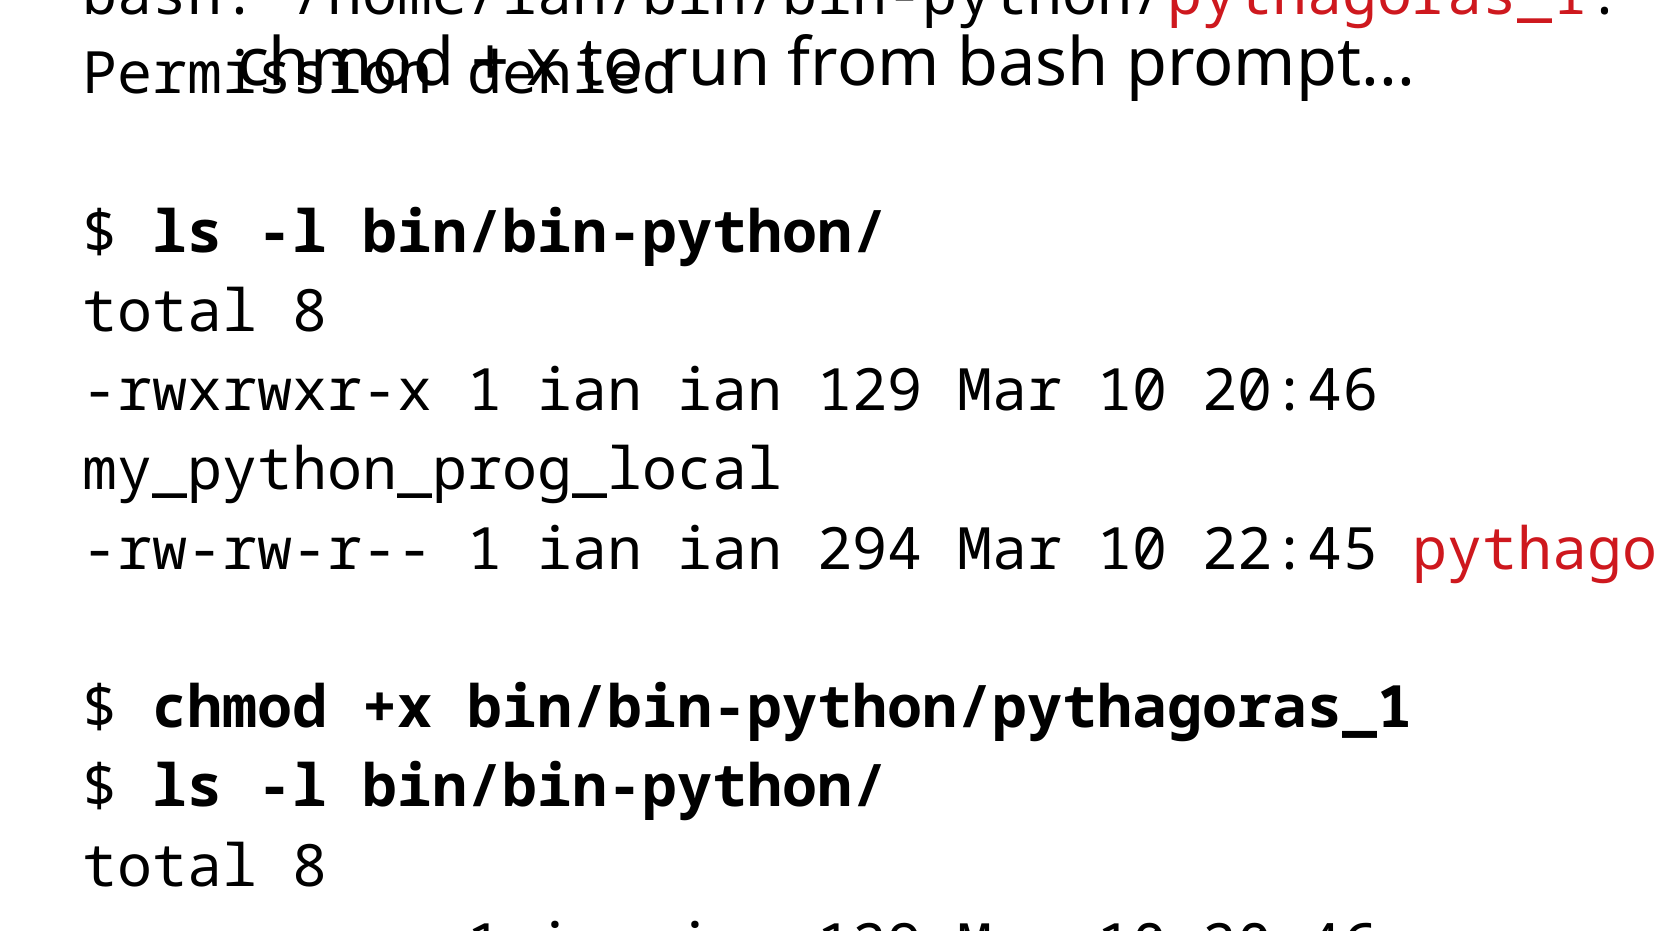

$ pythagoras_1
bash: /home/ian/bin/bin-python/pythagoras_1: Permission denied
$ ls -l bin/bin-python/
total 8
-rwxrwxr-x 1 ian ian 129 Mar 10 20:46 my_python_prog_local
-rw-rw-r-- 1 ian ian 294 Mar 10 22:45 pythagoras_1
$ chmod +x bin/bin-python/pythagoras_1
$ ls -l bin/bin-python/
total 8
-rwxrwxr-x 1 ian ian 129 Mar 10 20:46 my_python_prog_local
-rwxrwxr-x 1 ian ian 294 Mar 10 22:45 pythagoras_1
# chmod + x to run from bash prompt...